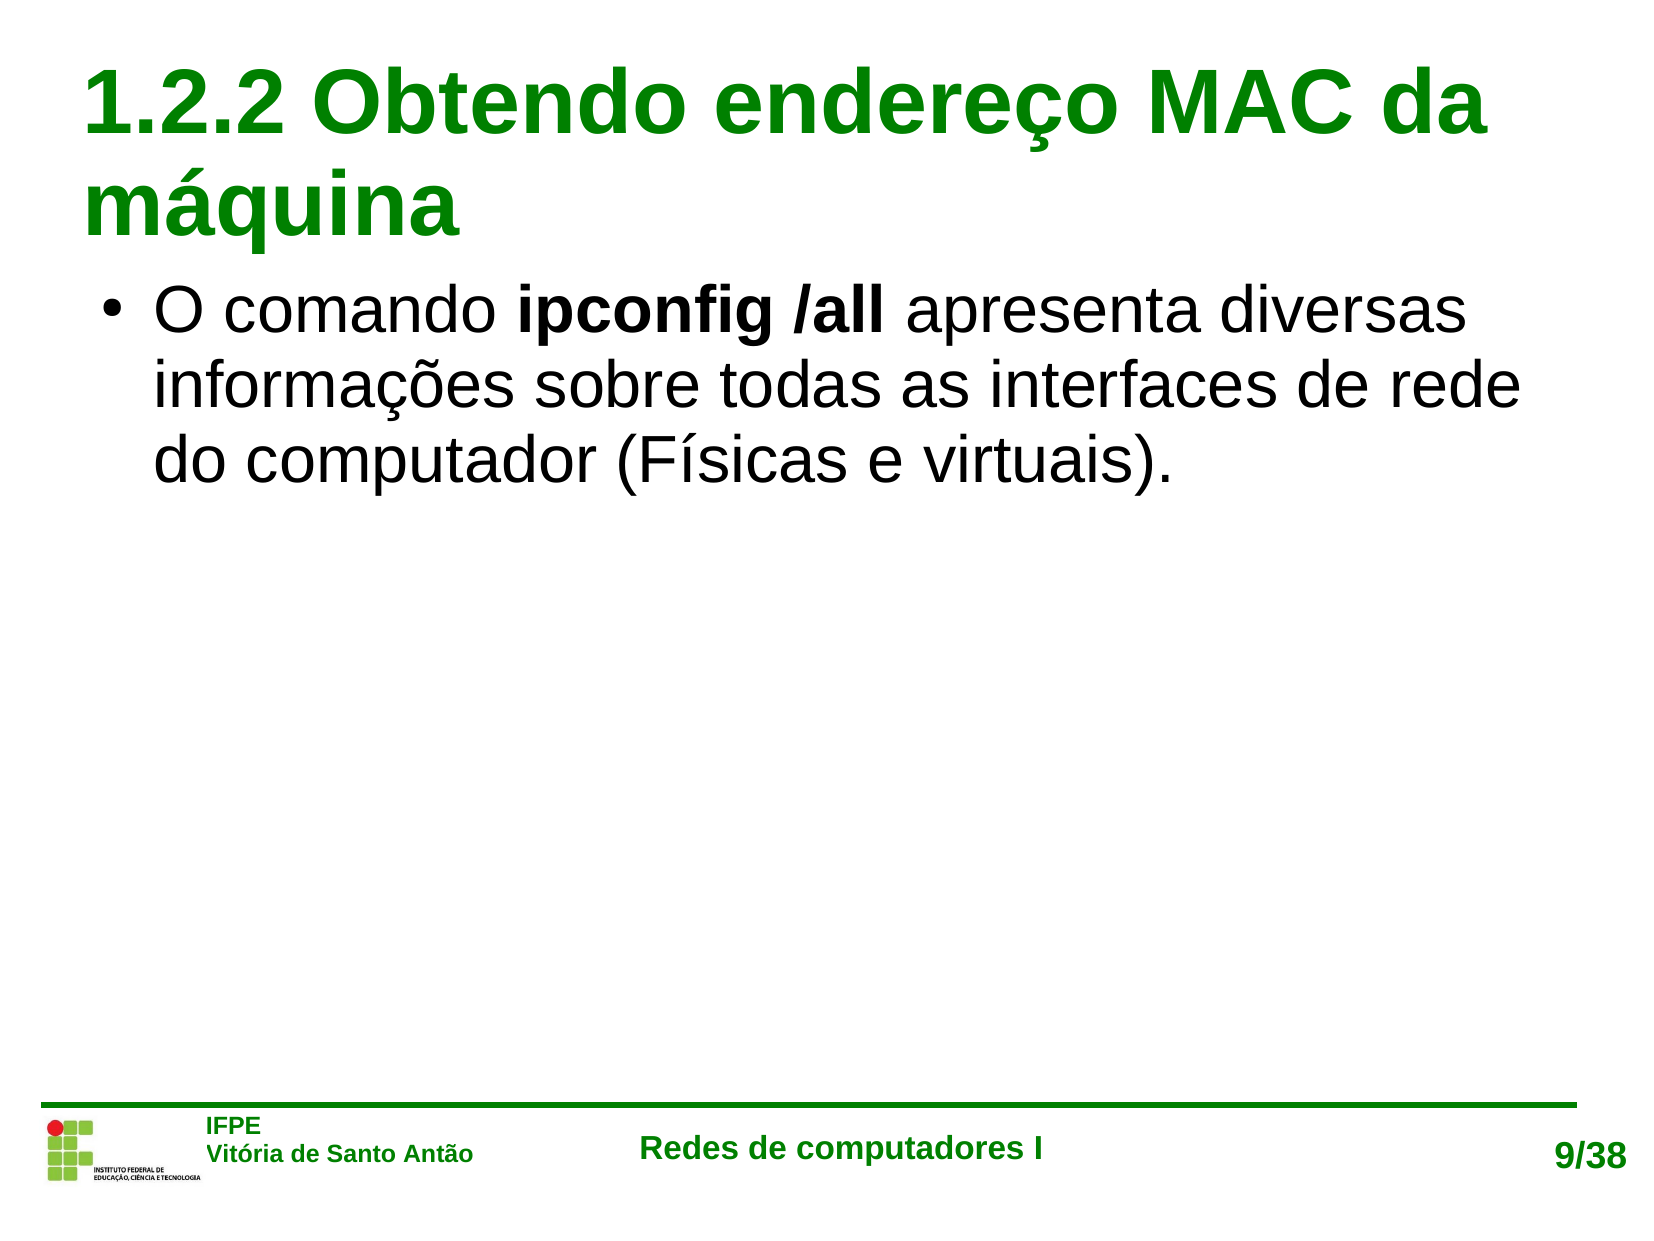

# 1.2.2 Obtendo endereço MAC da máquina
O comando ipconfig /all apresenta diversas informações sobre todas as interfaces de rede do computador (Físicas e virtuais).